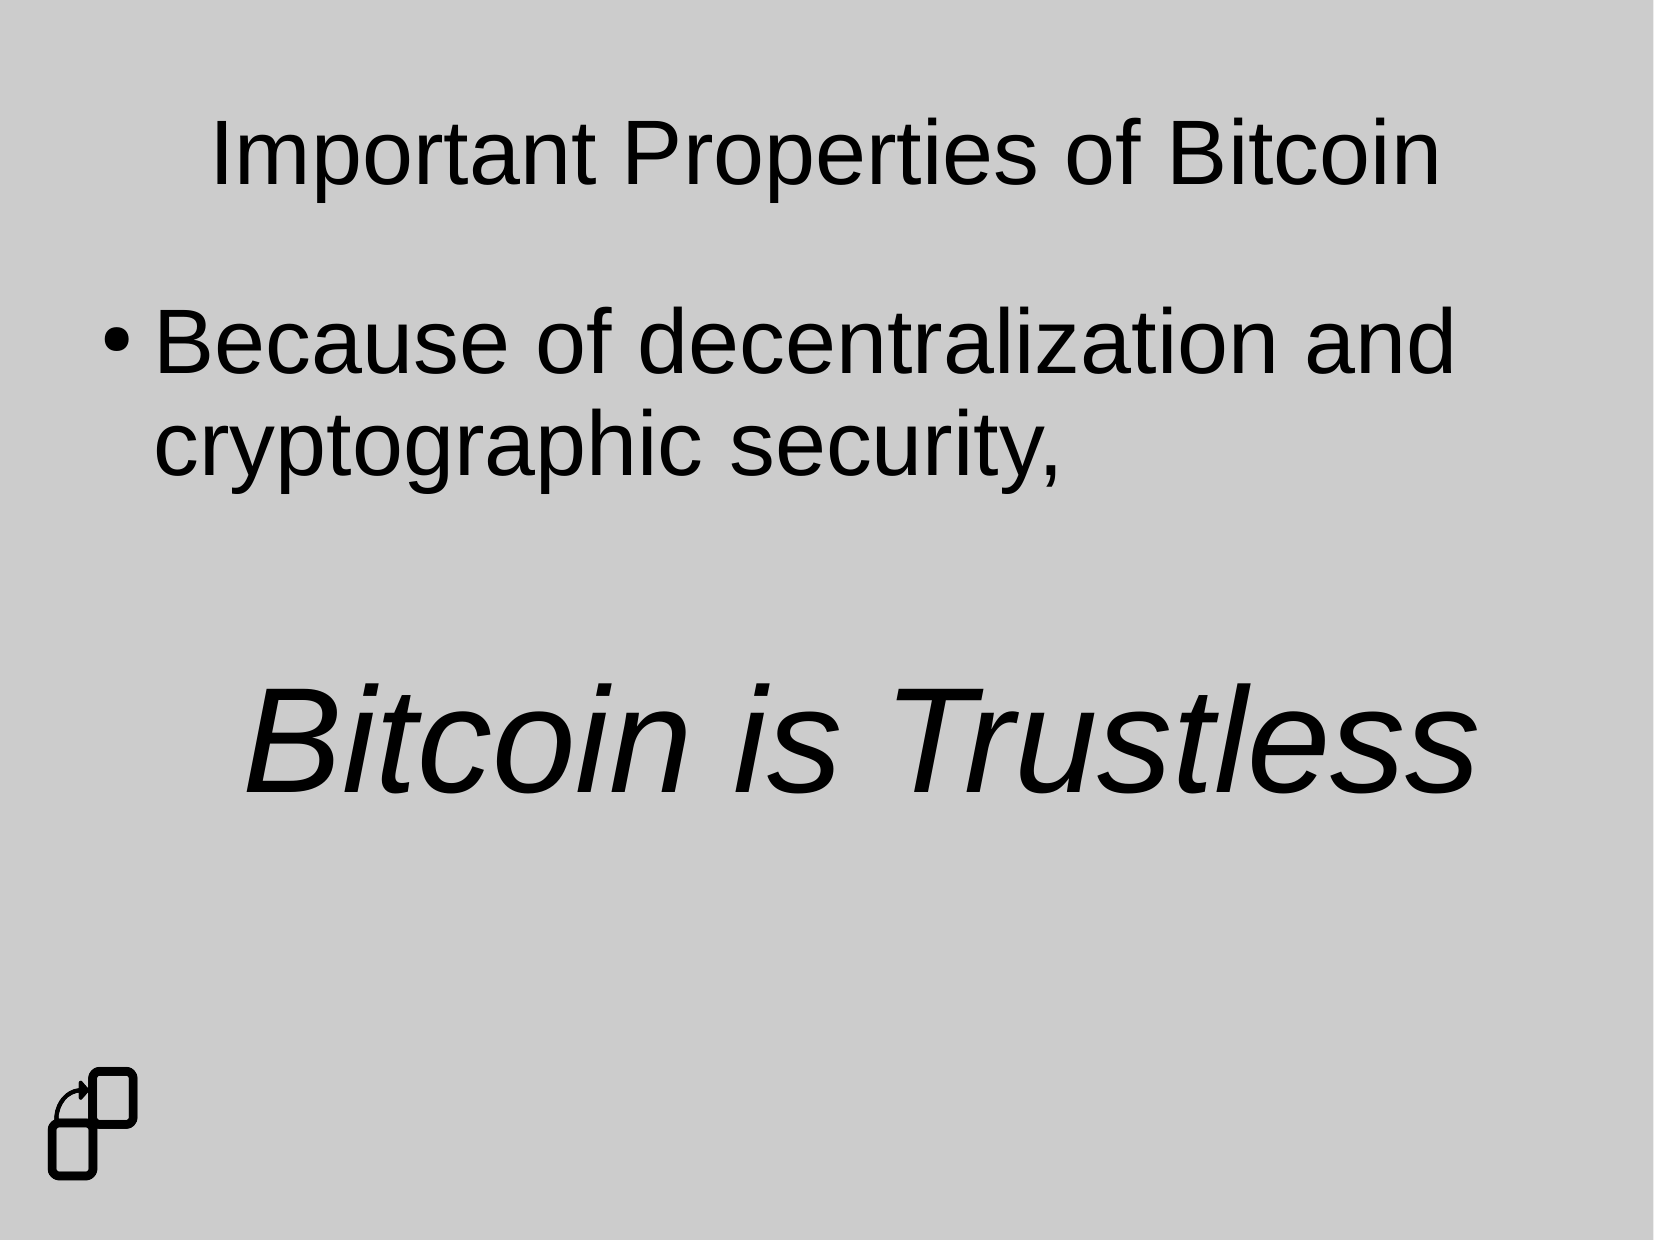

# Important Properties of Bitcoin
Because of decentralization and cryptographic security,
Bitcoin is Trustless